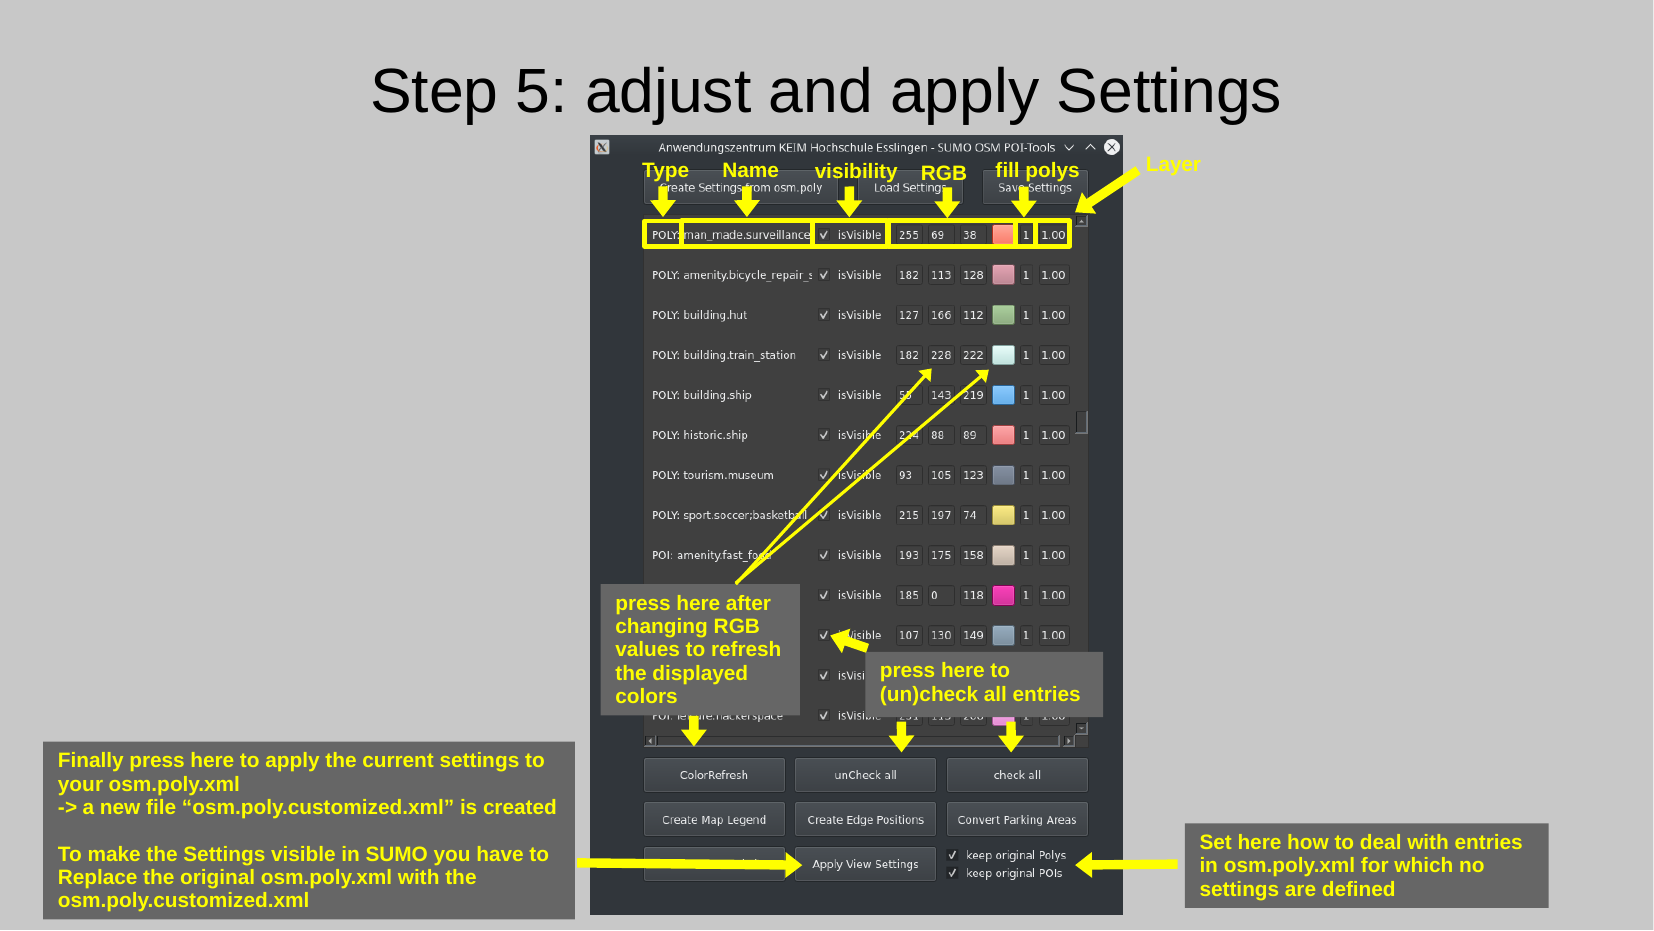

# Step 5: adjust and apply Settings
Layer
Type
Name
fill polys
visibility
RGB
press here after changing RGB values to refresh the displayed colors
press here to (un)check all entries
Finally press here to apply the current settings to your osm.poly.xml
-> a new file “osm.poly.customized.xml” is created
To make the Settings visible in SUMO you have to
Replace the original osm.poly.xml with the osm.poly.customized.xml
Set here how to deal with entries in osm.poly.xml for which no settings are defined